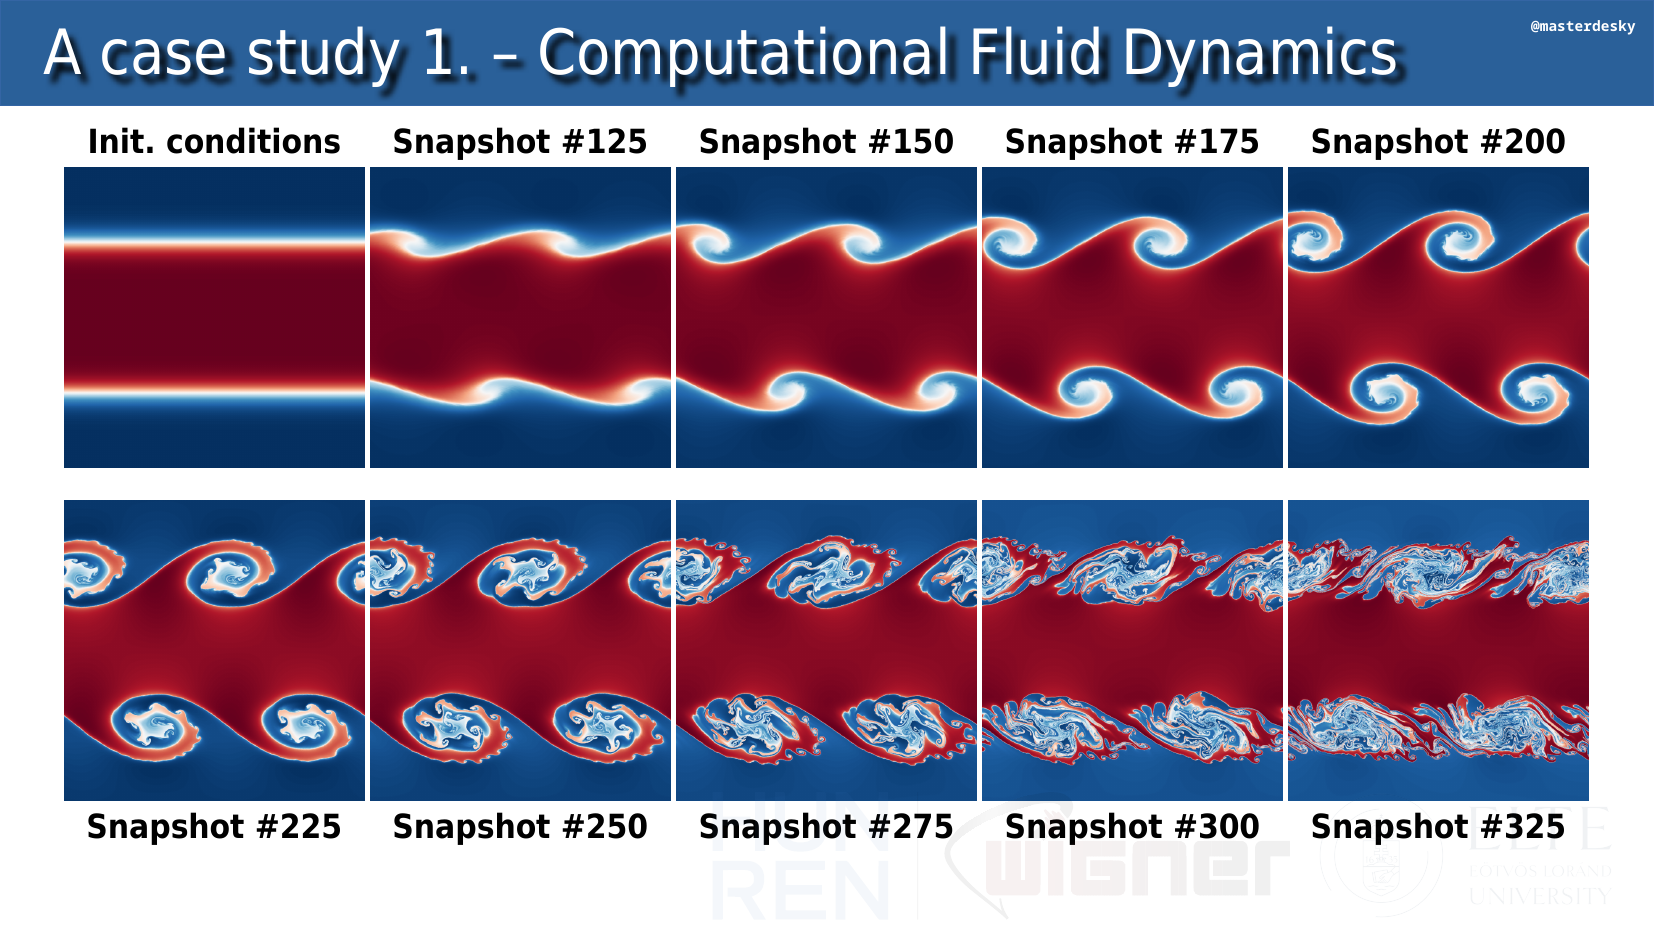

# A case study 1. – Computational Fluid Dynamics
@masterdesky
Init. conditions
Snapshot #125
Snapshot #150
Snapshot #175
Snapshot #200
Snapshot #225
Snapshot #250
Snapshot #275
Snapshot #300
Snapshot #325